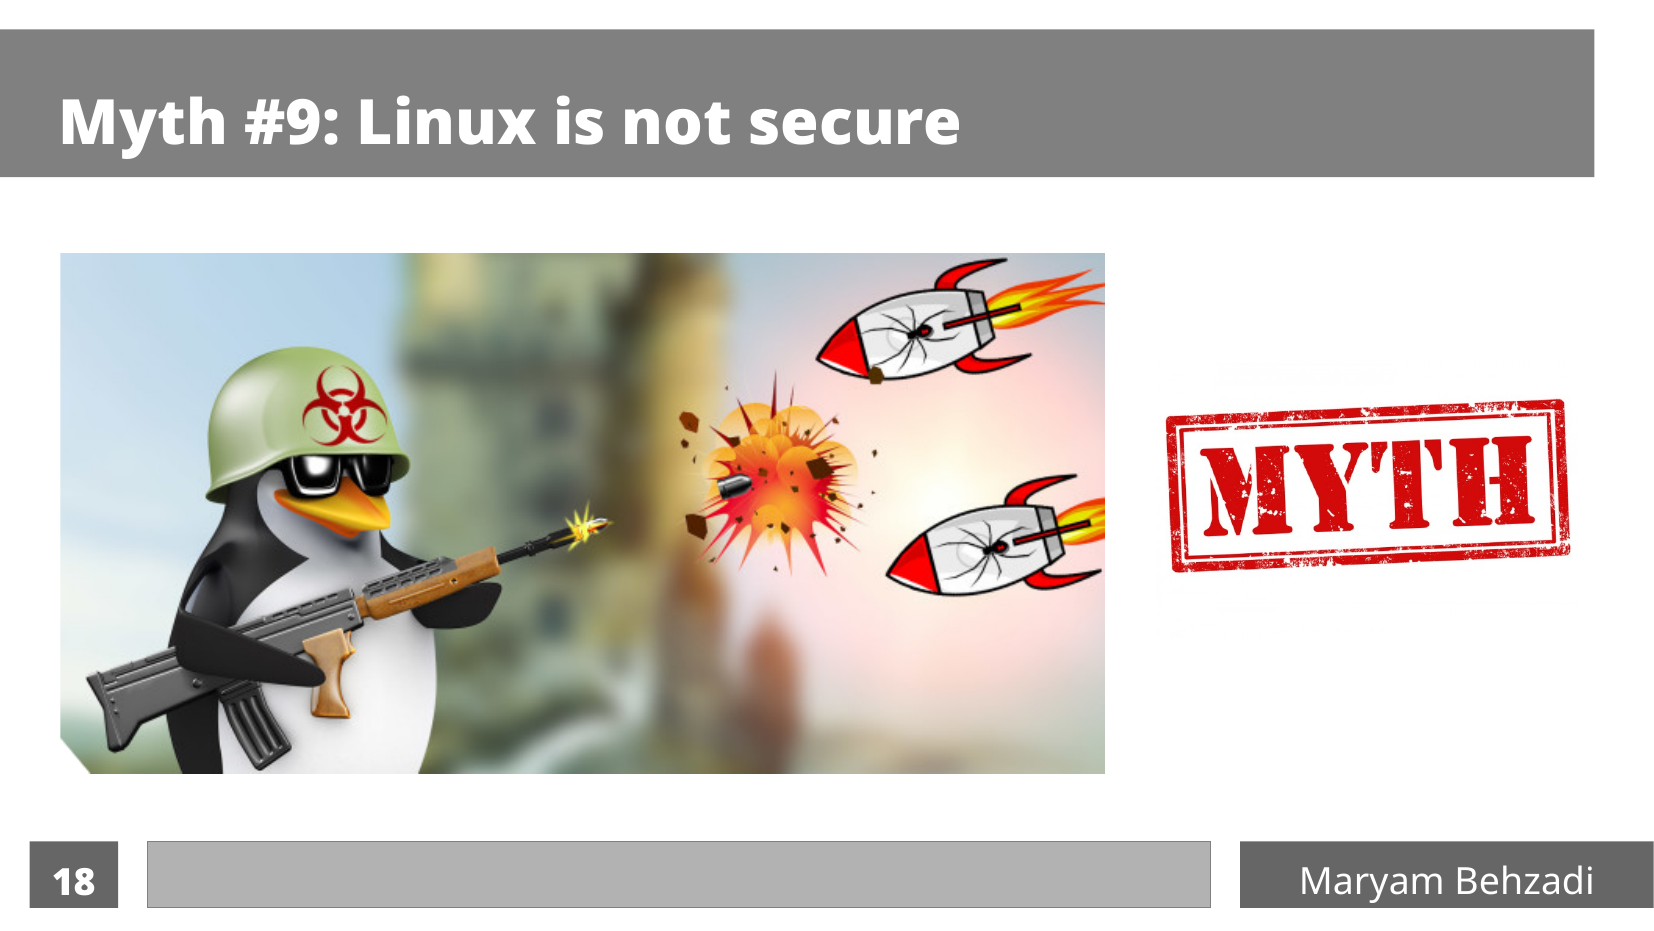

# Myth #9: Linux is not secure
18